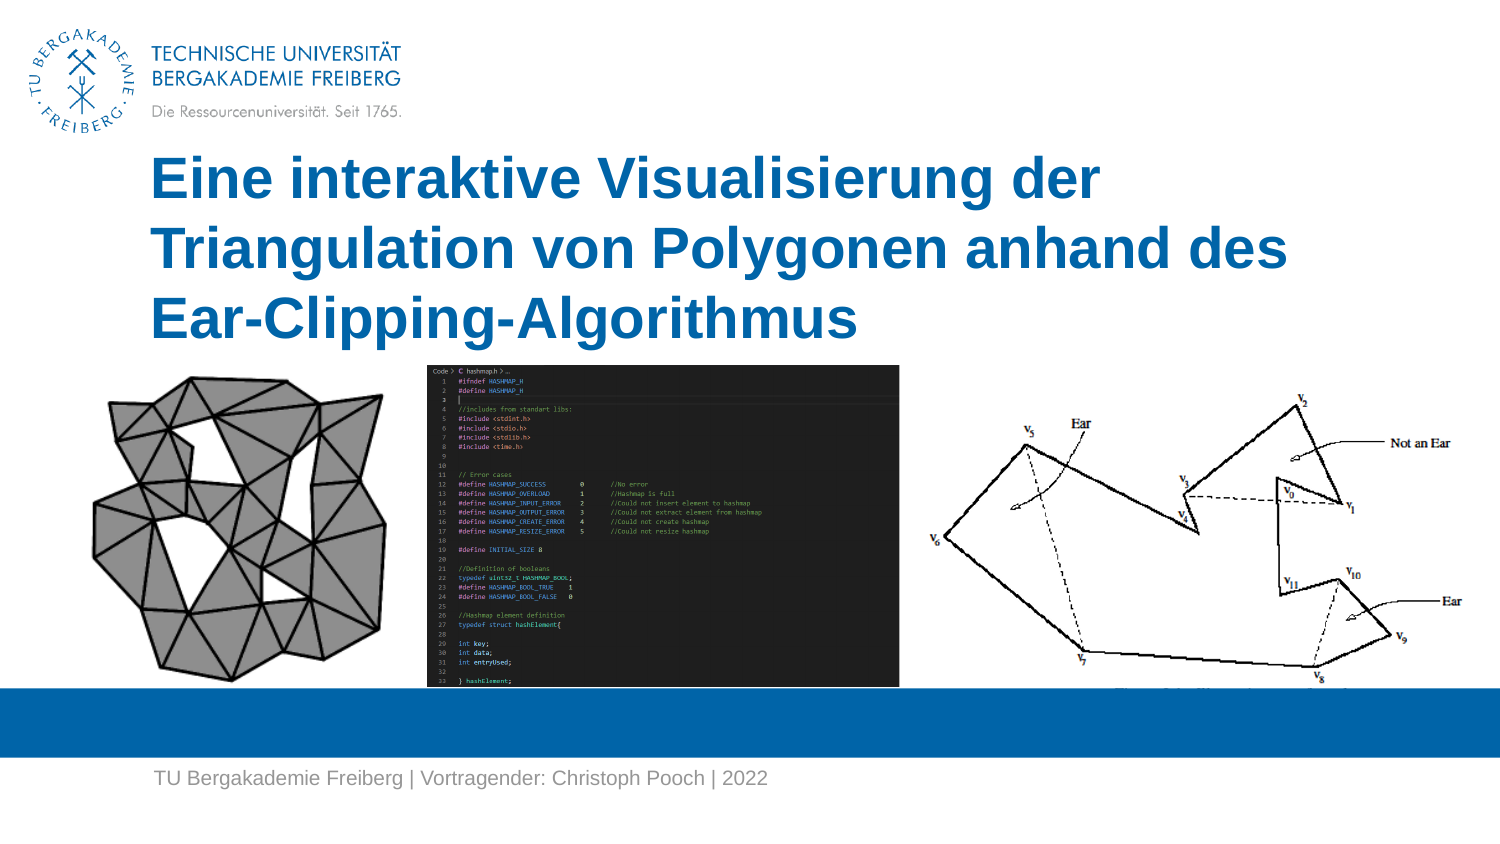

# Eine interaktive Visualisierung der Triangulation von Polygonen anhand des Ear-Clipping-Algorithmus
TU Bergakademie Freiberg | Vortragender: Christoph Pooch | 2022